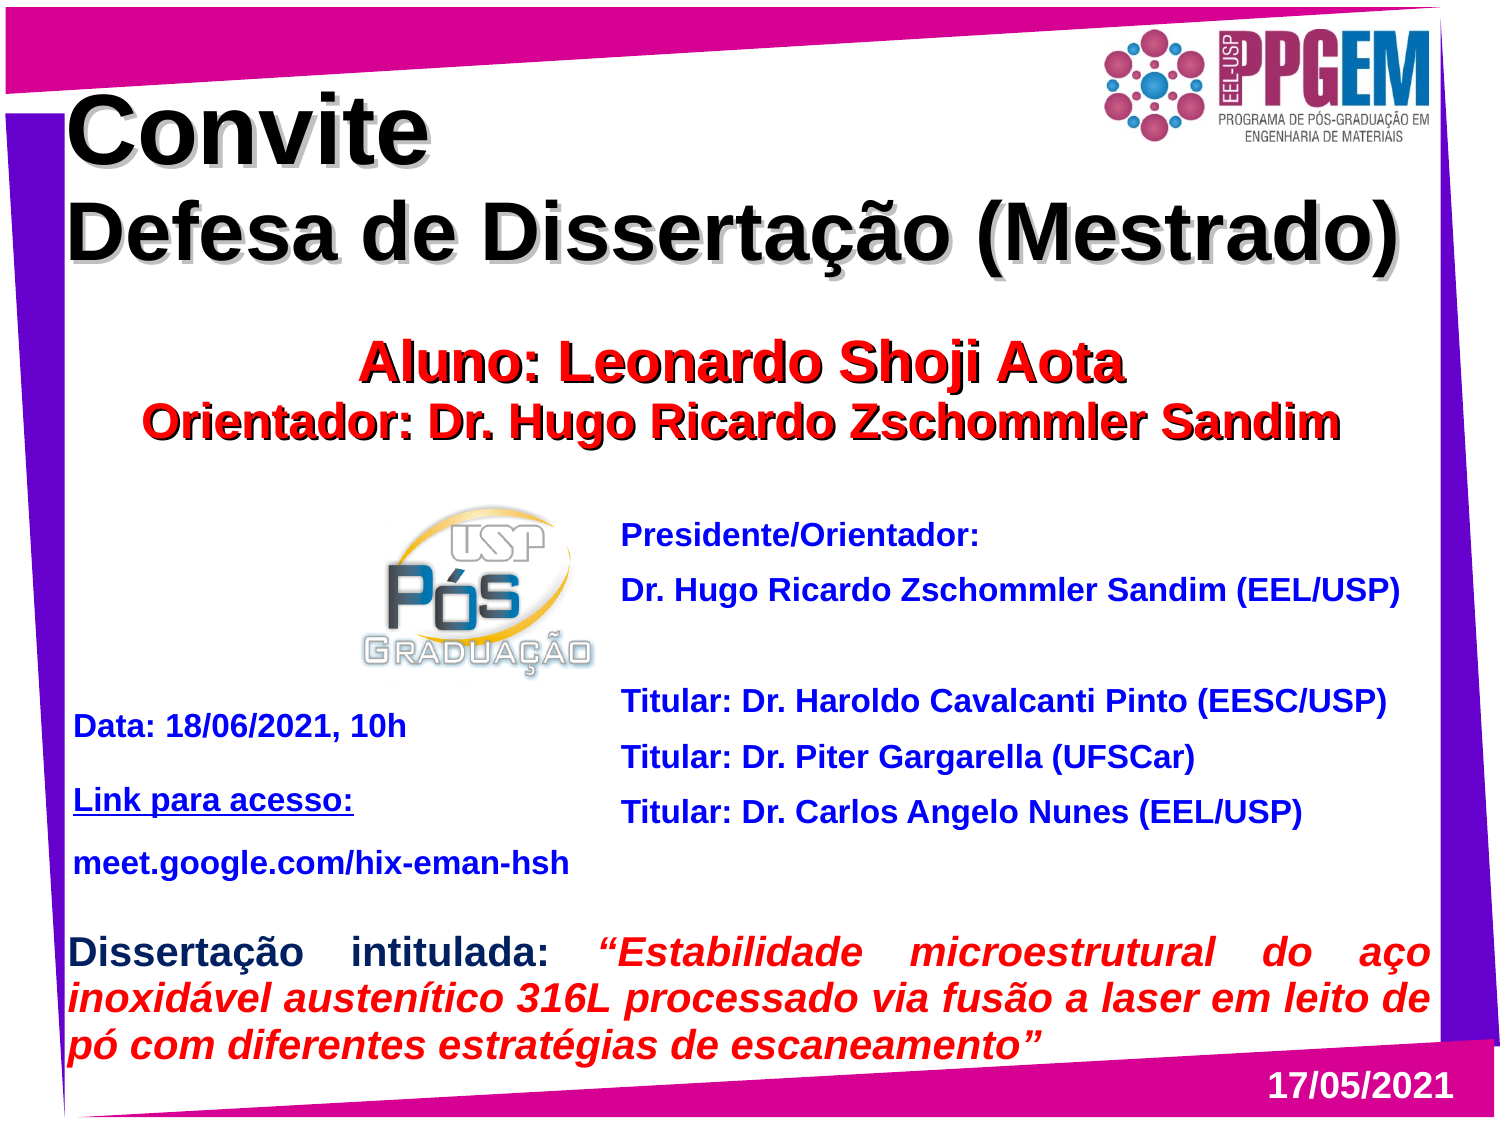

Convite
Defesa de Dissertação (Mestrado)
Aluno: Leonardo Shoji Aota
Orientador: Dr. Hugo Ricardo Zschommler Sandim
Presidente/Orientador:
Dr. Hugo Ricardo Zschommler Sandim (EEL/USP)
Titular: Dr. Haroldo Cavalcanti Pinto (EESC/USP)
Titular: Dr. Piter Gargarella (UFSCar)
Titular: Dr. Carlos Angelo Nunes (EEL/USP)
Data: 18/06/2021, 10h
Link para acesso:
meet.google.com/hix-eman-hsh
Dissertação intitulada: “Estabilidade microestrutural do aço inoxidável austenítico 316L processado via fusão a laser em leito de pó com diferentes estratégias de escaneamento”
17/05/2021